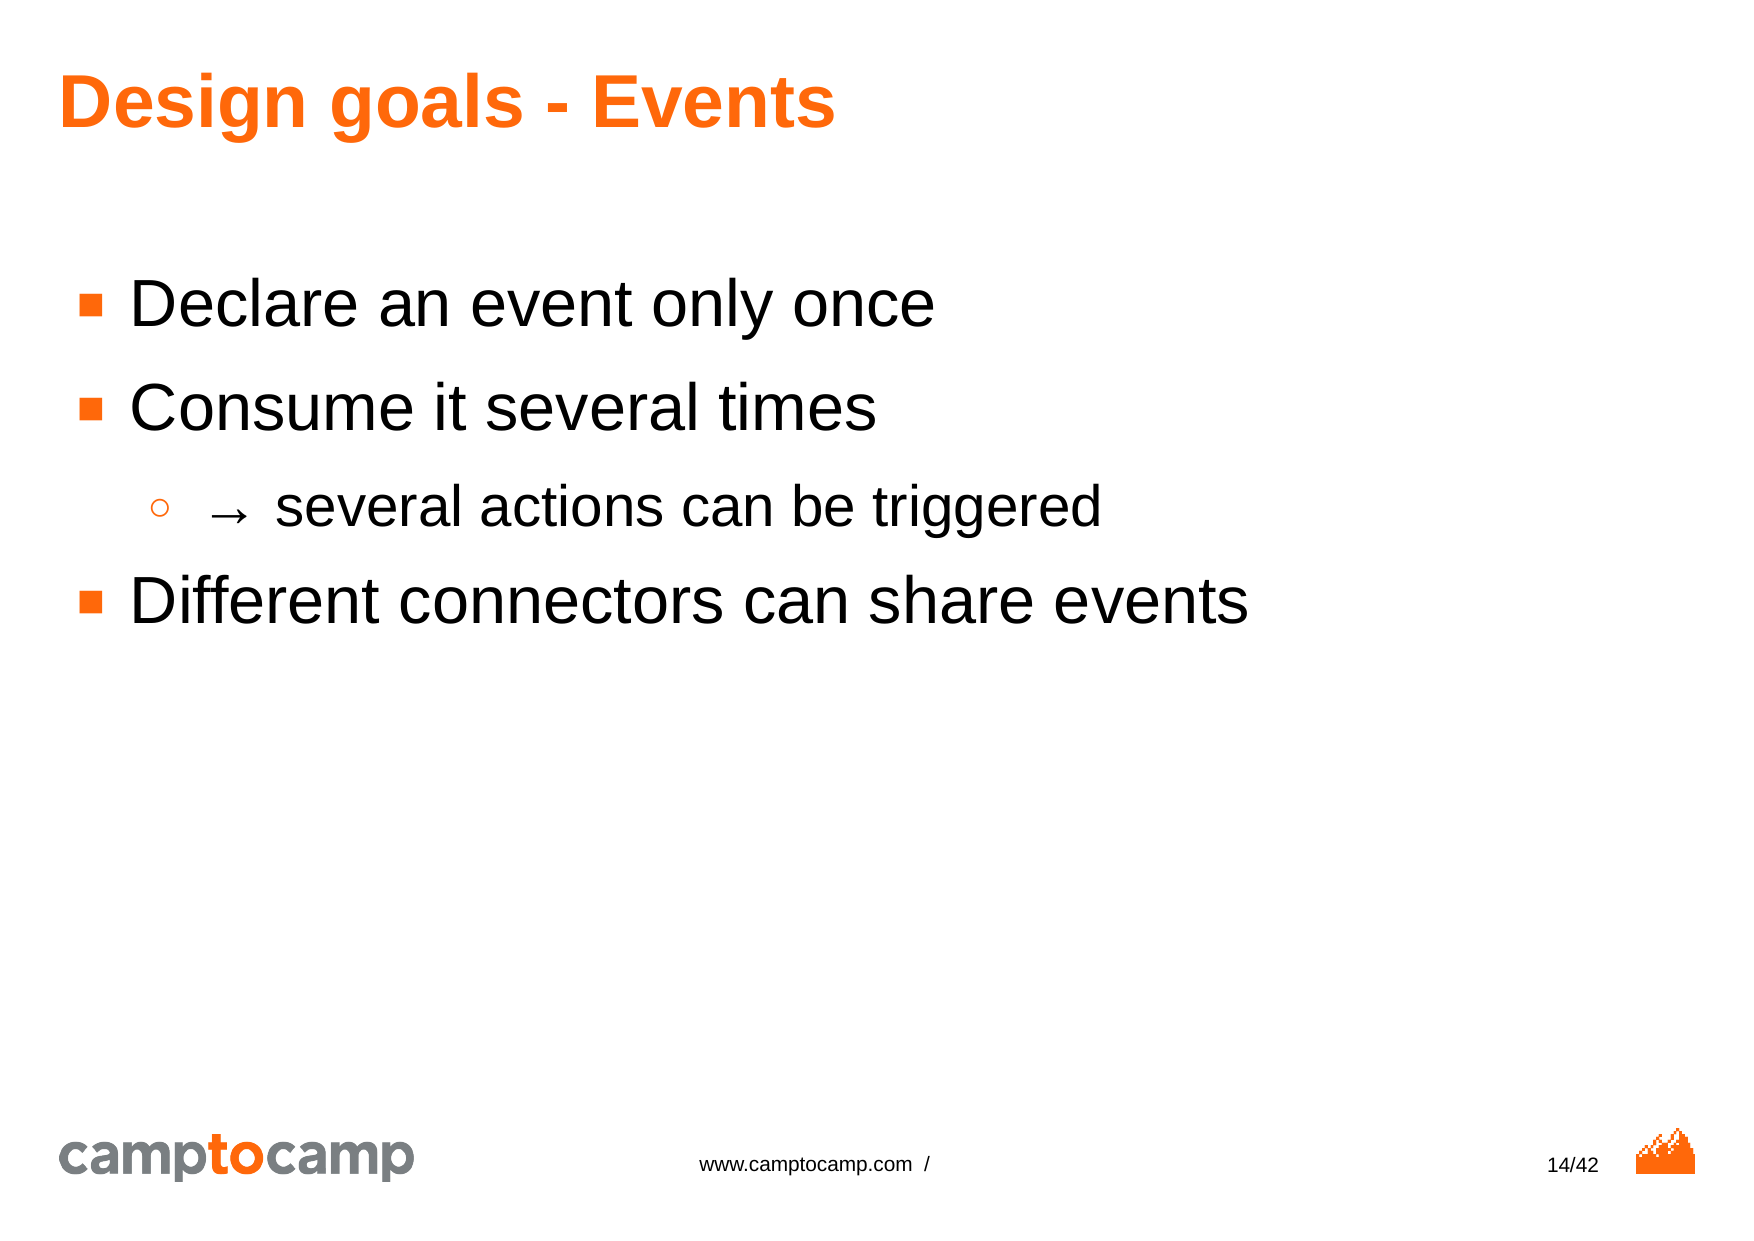

# Design goals - Events
Declare an event only once
Consume it several times
→ several actions can be triggered
Different connectors can share events